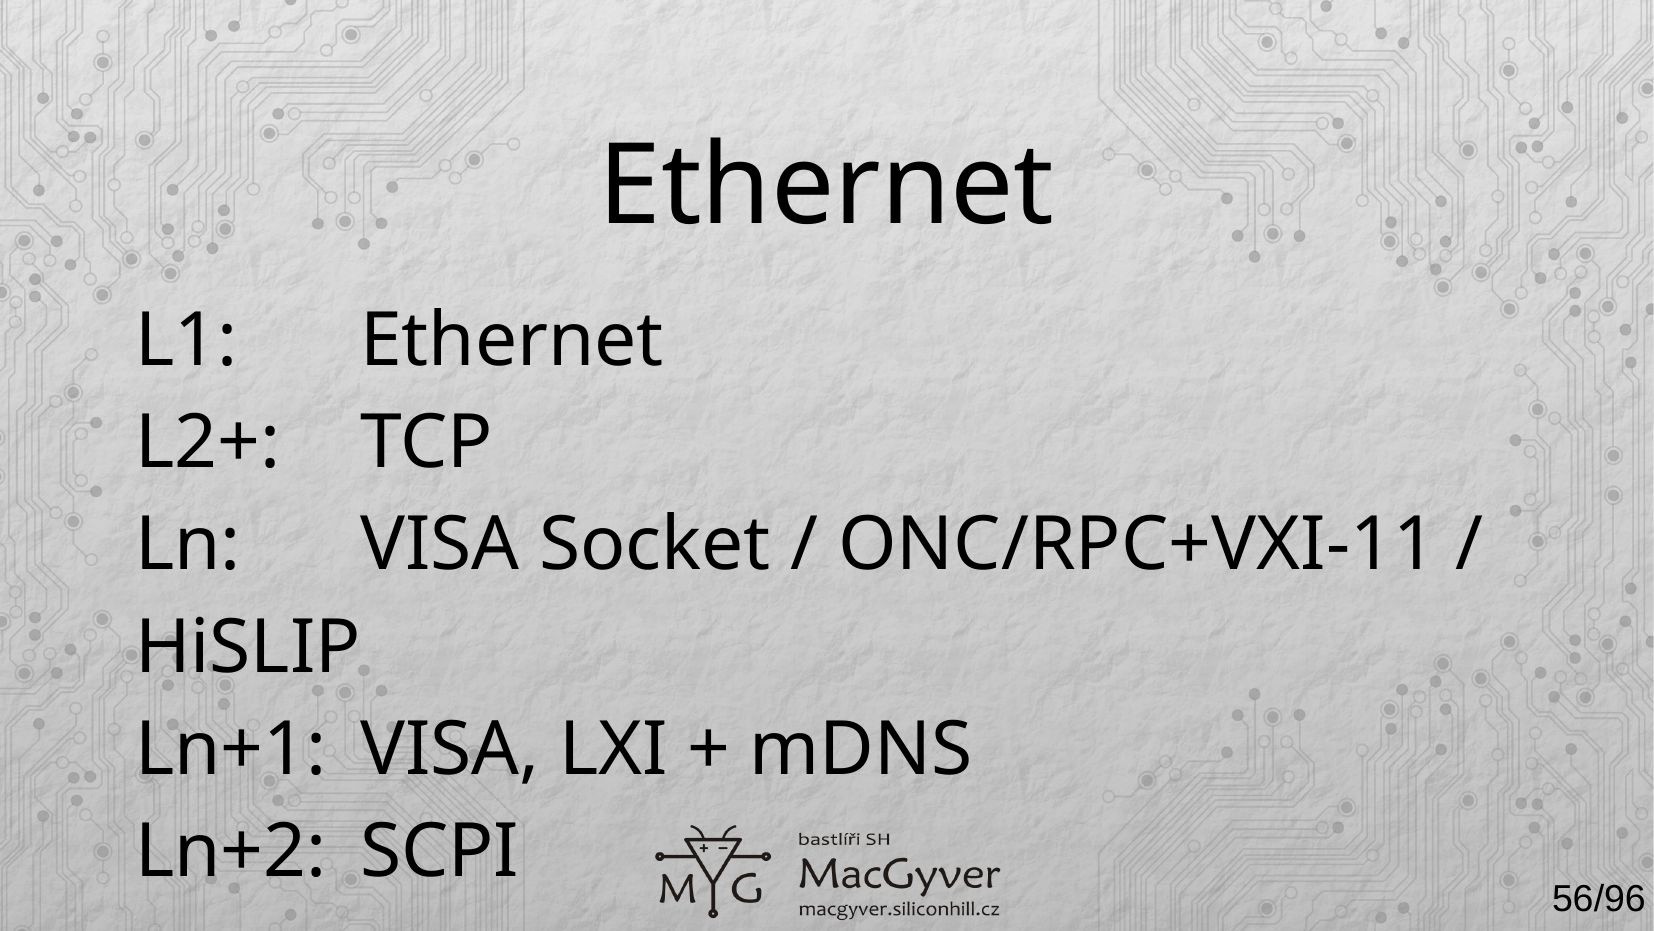

# Ethernet
L1:		Ethernet
L2+:		TCP
Ln:		VISA Socket / ONC/RPC+VXI-11 / HiSLIP
Ln+1:	VISA, LXI + mDNS
Ln+2:	SCPI